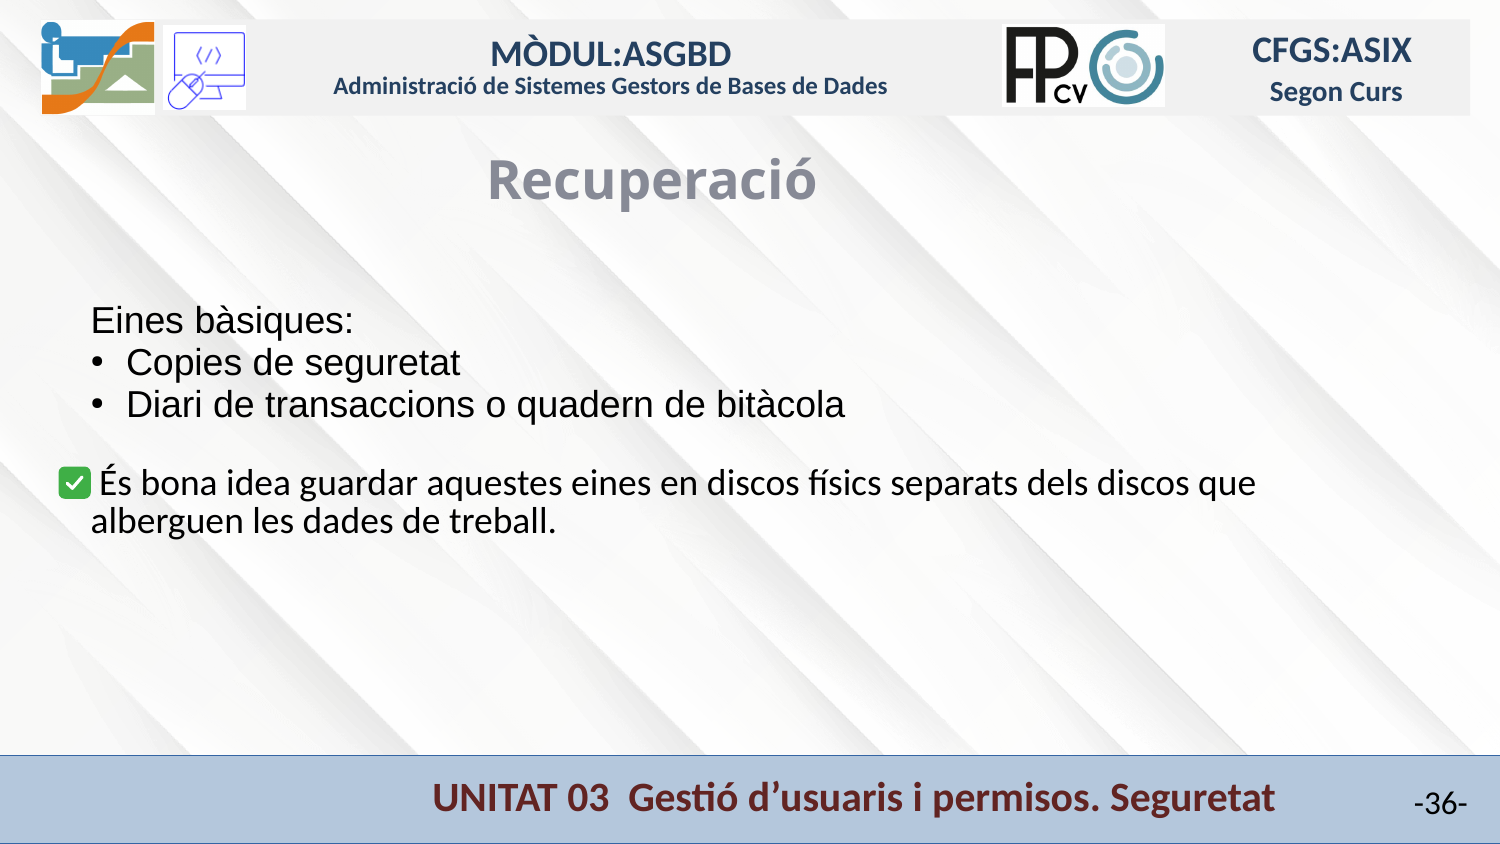

# Recuperació
Eines bàsiques:
Copies de seguretat
Diari de transaccions o quadern de bitàcola
 És bona idea guardar aquestes eines en discos físics separats dels discos que alberguen les dades de treball.